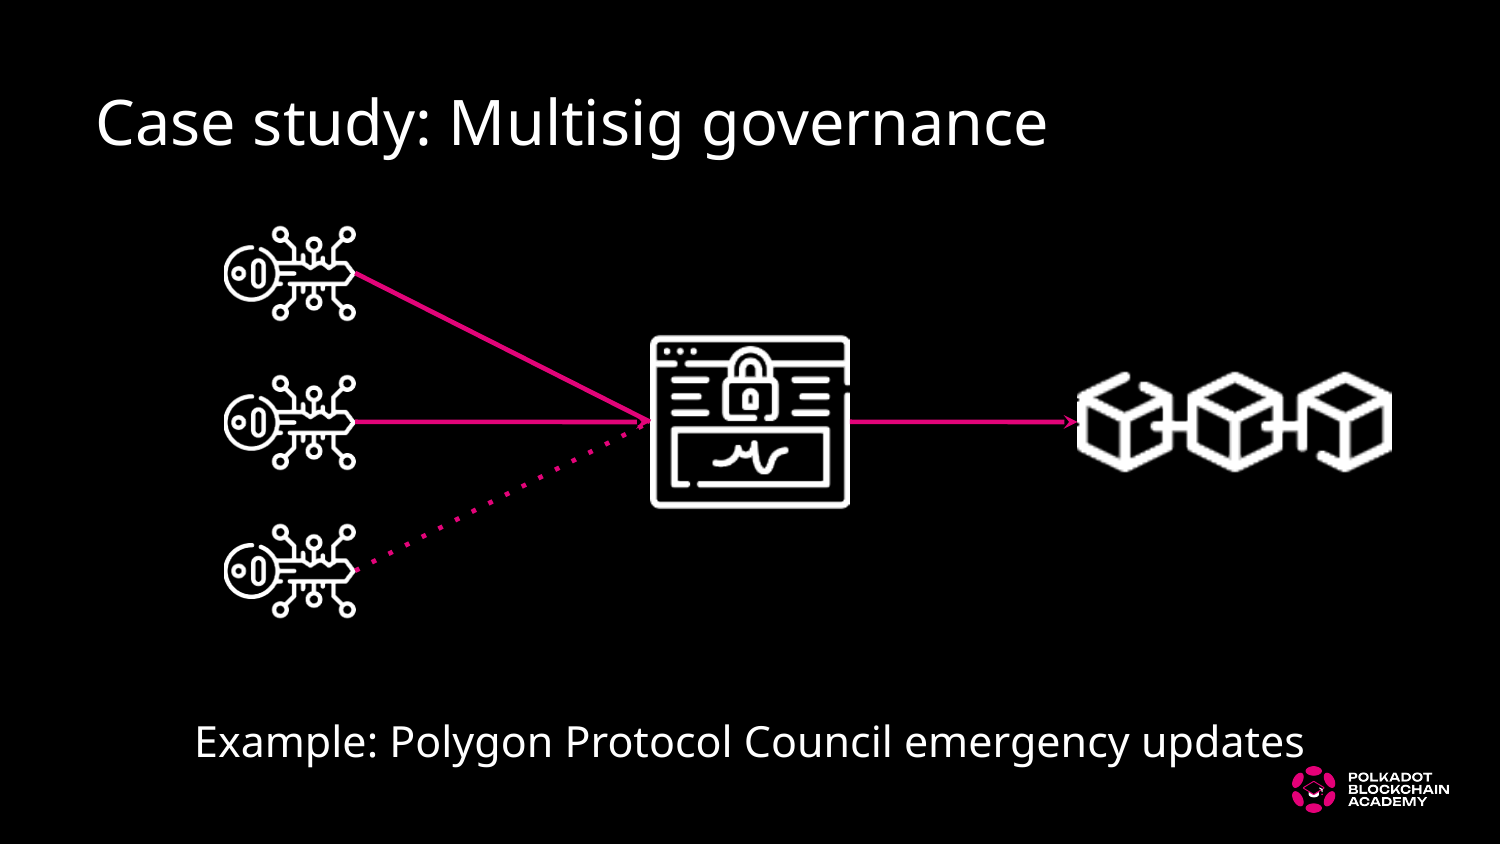

# Case study: Multisig governance
Example: Polygon Protocol Council emergency updates